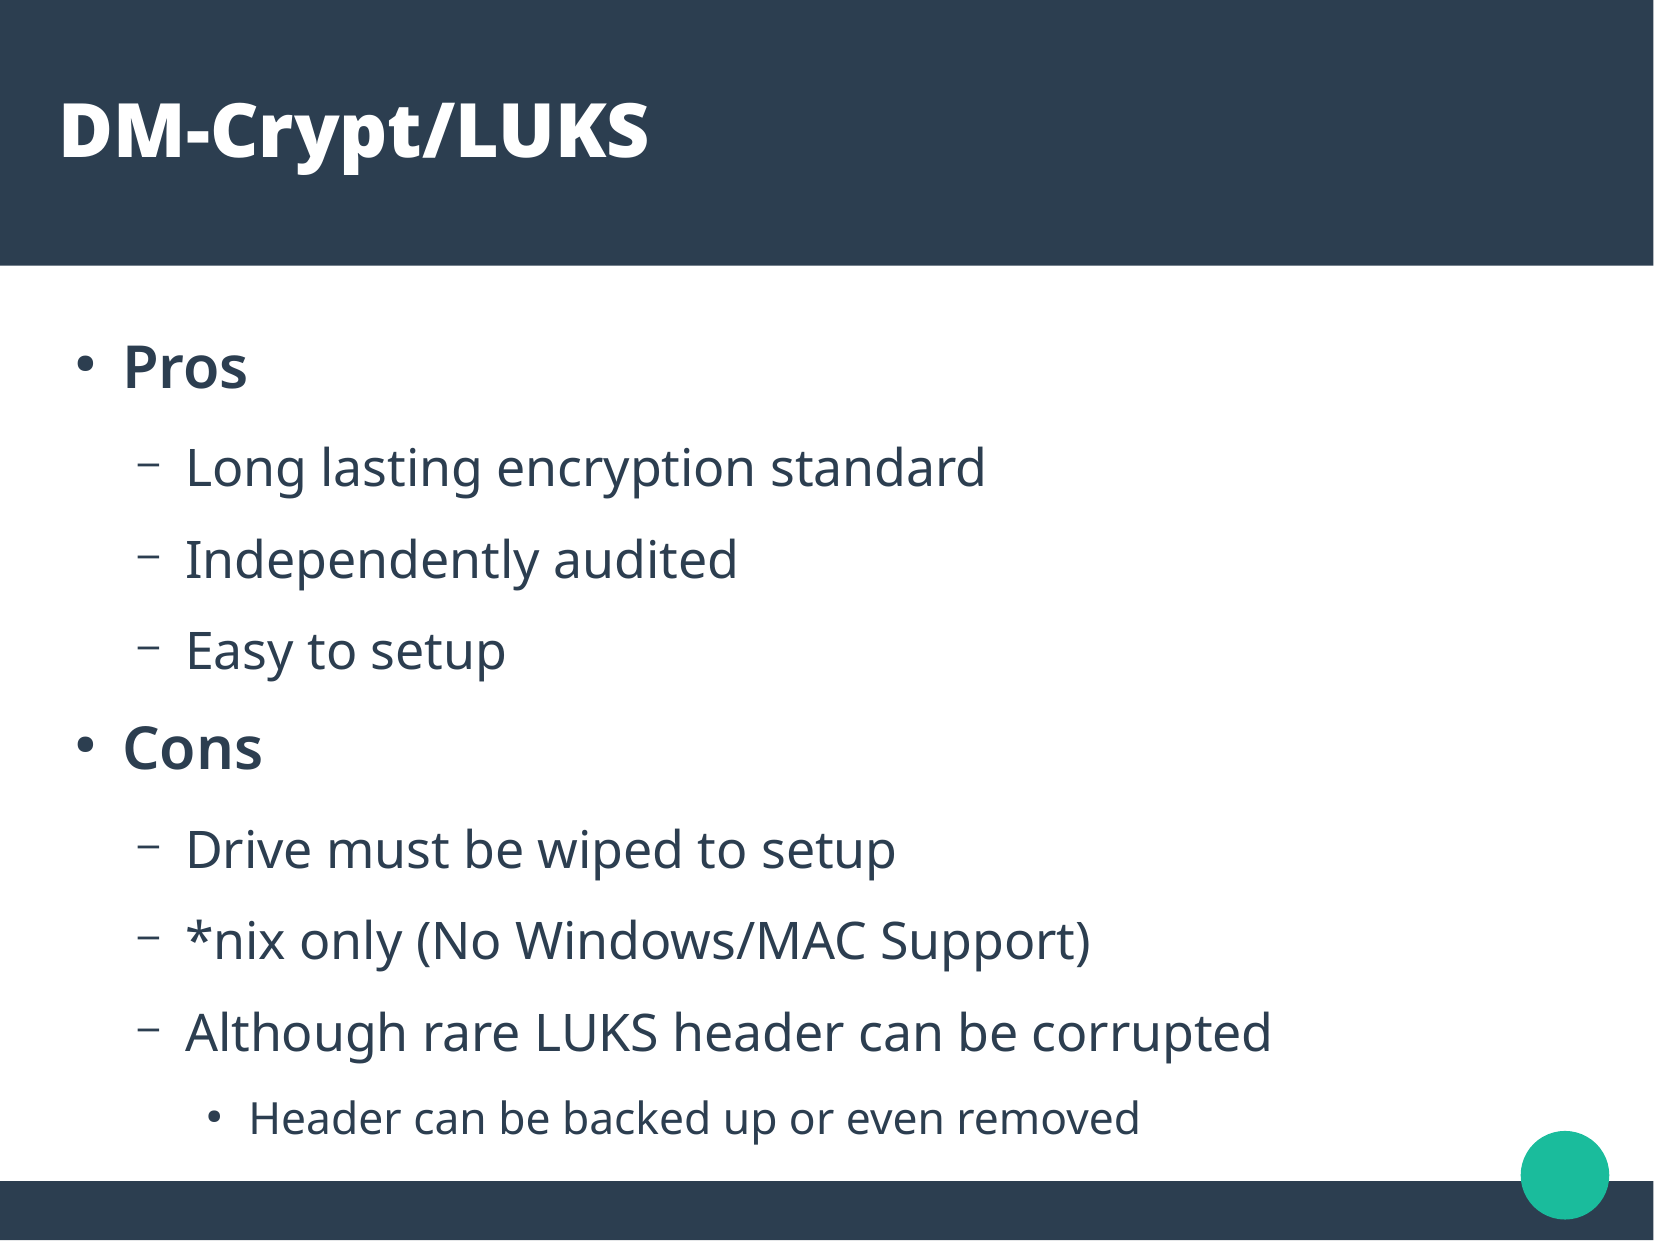

# DM-Crypt/LUKS
Pros
Long lasting encryption standard
Independently audited
Easy to setup
Cons
Drive must be wiped to setup
*nix only (No Windows/MAC Support)
Although rare LUKS header can be corrupted
Header can be backed up or even removed